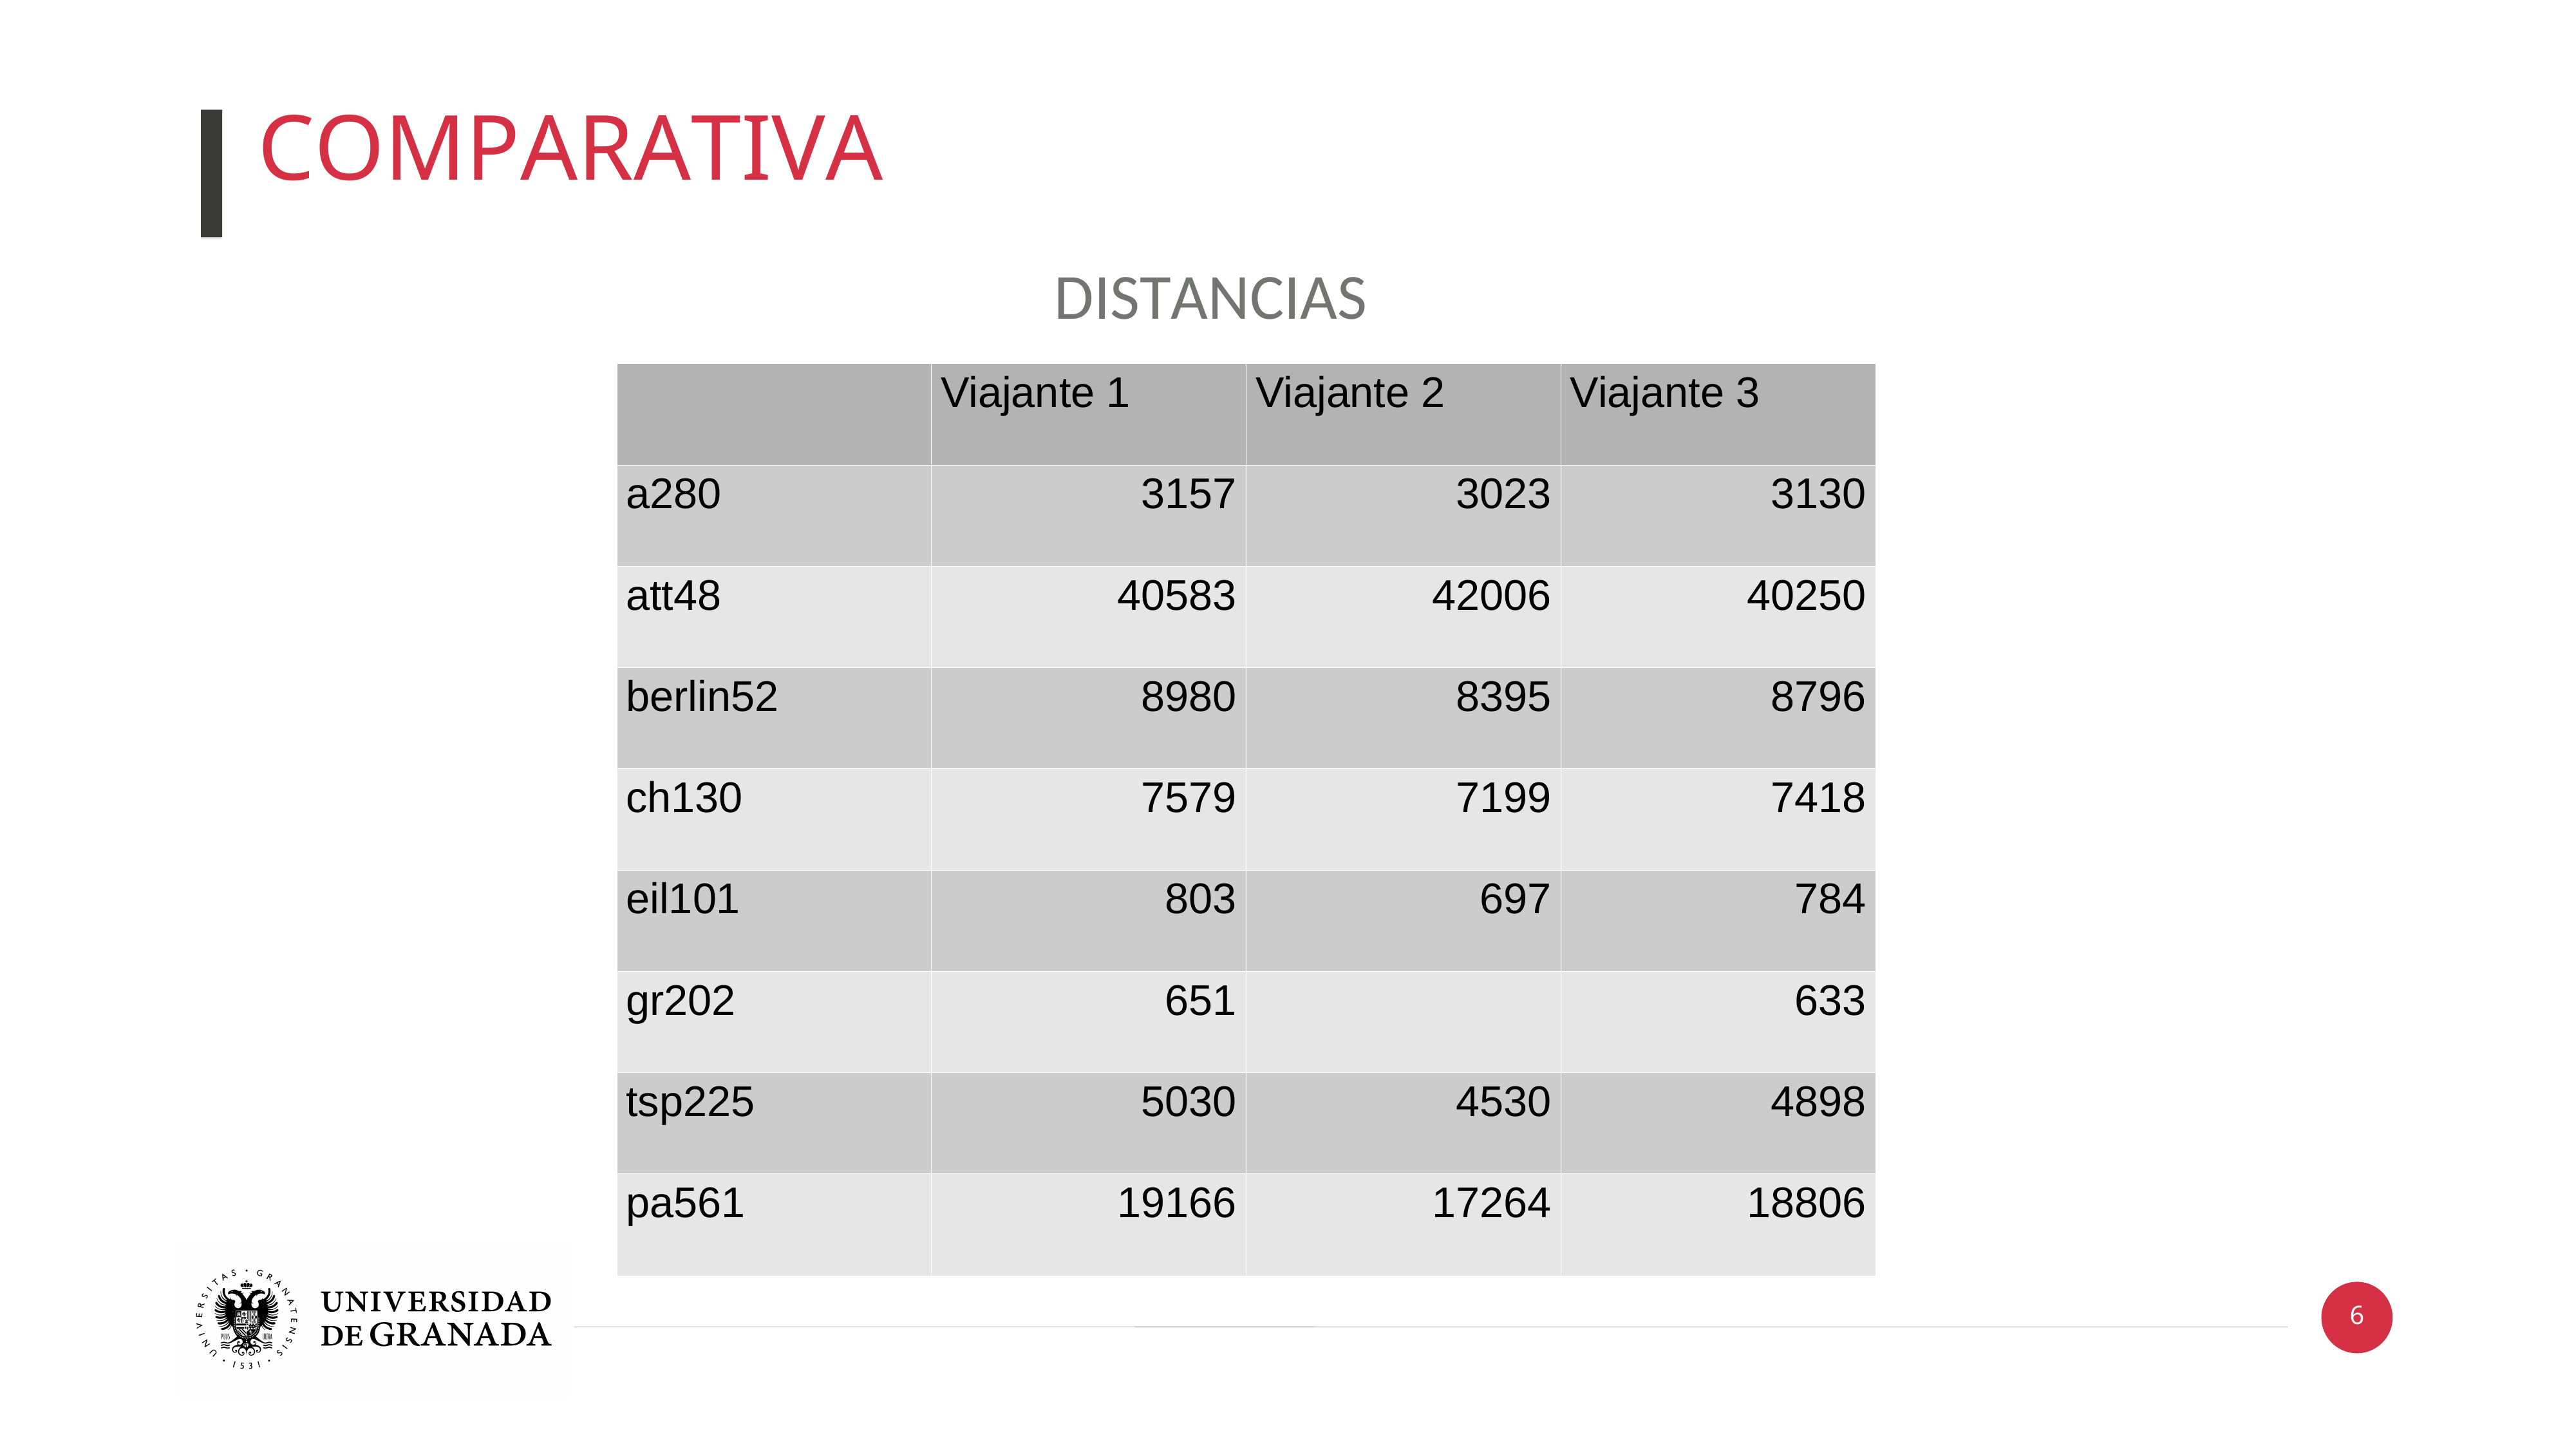

COMPARATIVA
DISTANCIAS
| | Viajante 1 | Viajante 2 | Viajante 3 |
| --- | --- | --- | --- |
| a280 | 3157 | 3023 | 3130 |
| att48 | 40583 | 42006 | 40250 |
| berlin52 | 8980 | 8395 | 8796 |
| ch130 | 7579 | 7199 | 7418 |
| eil101 | 803 | 697 | 784 |
| gr202 | 651 | | 633 |
| tsp225 | 5030 | 4530 | 4898 |
| pa561 | 19166 | 17264 | 18806 |